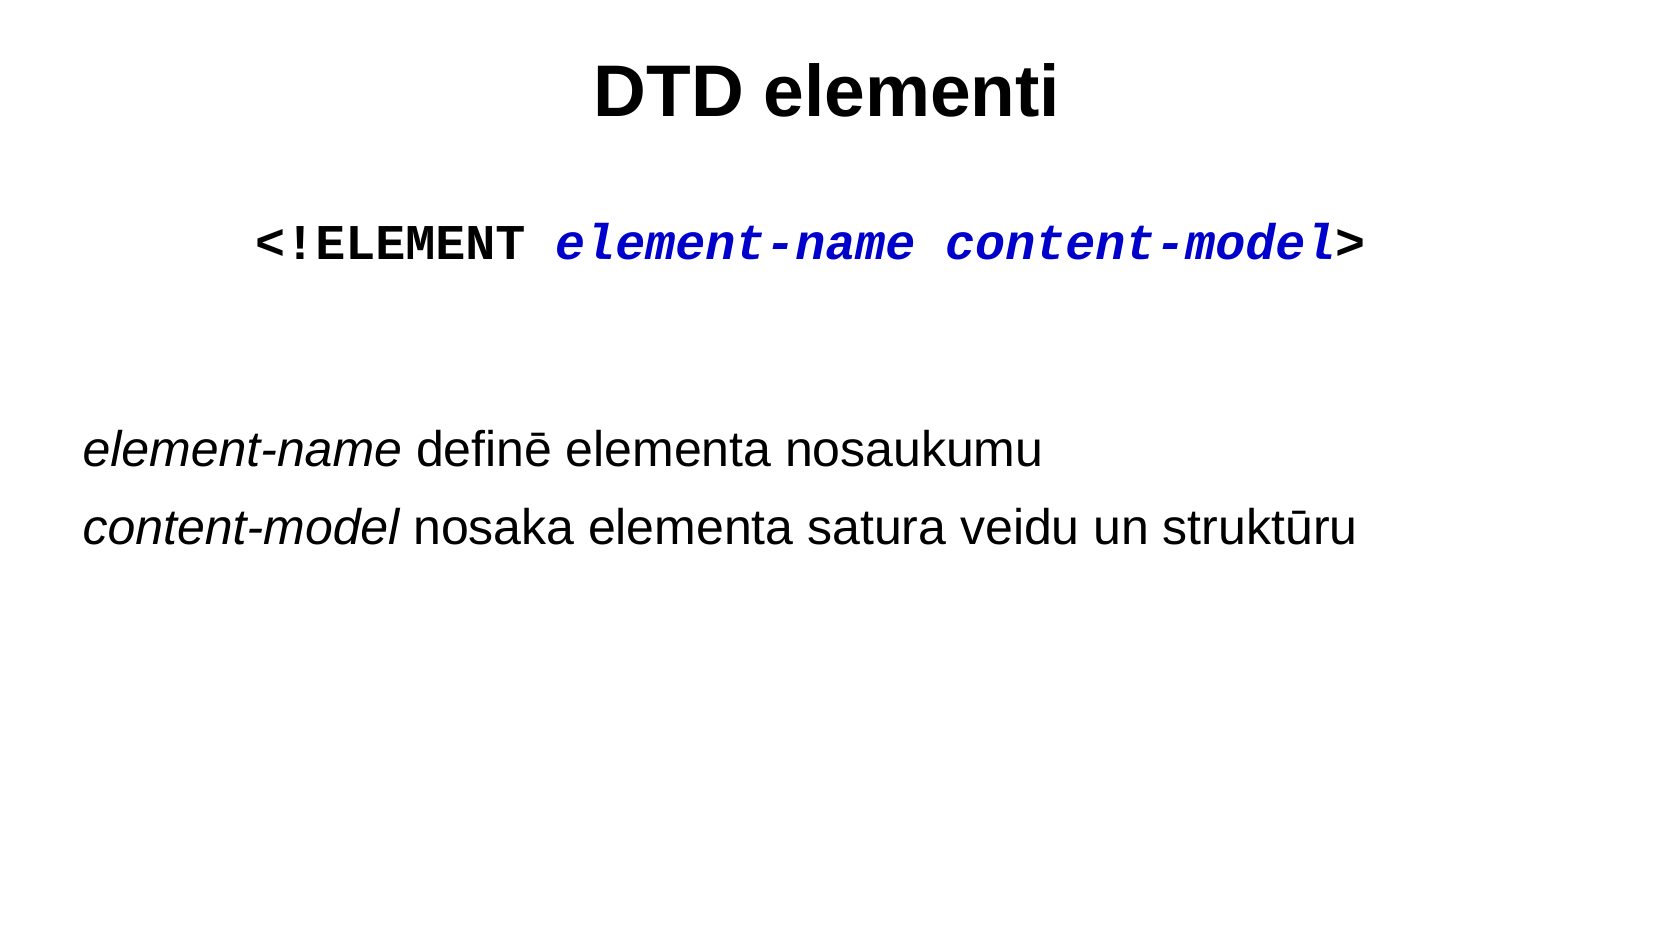

# DTD elementi
<!ELEMENT element-name content-model>
element-name definē elementa nosaukumu
content-model nosaka elementa satura veidu un struktūru